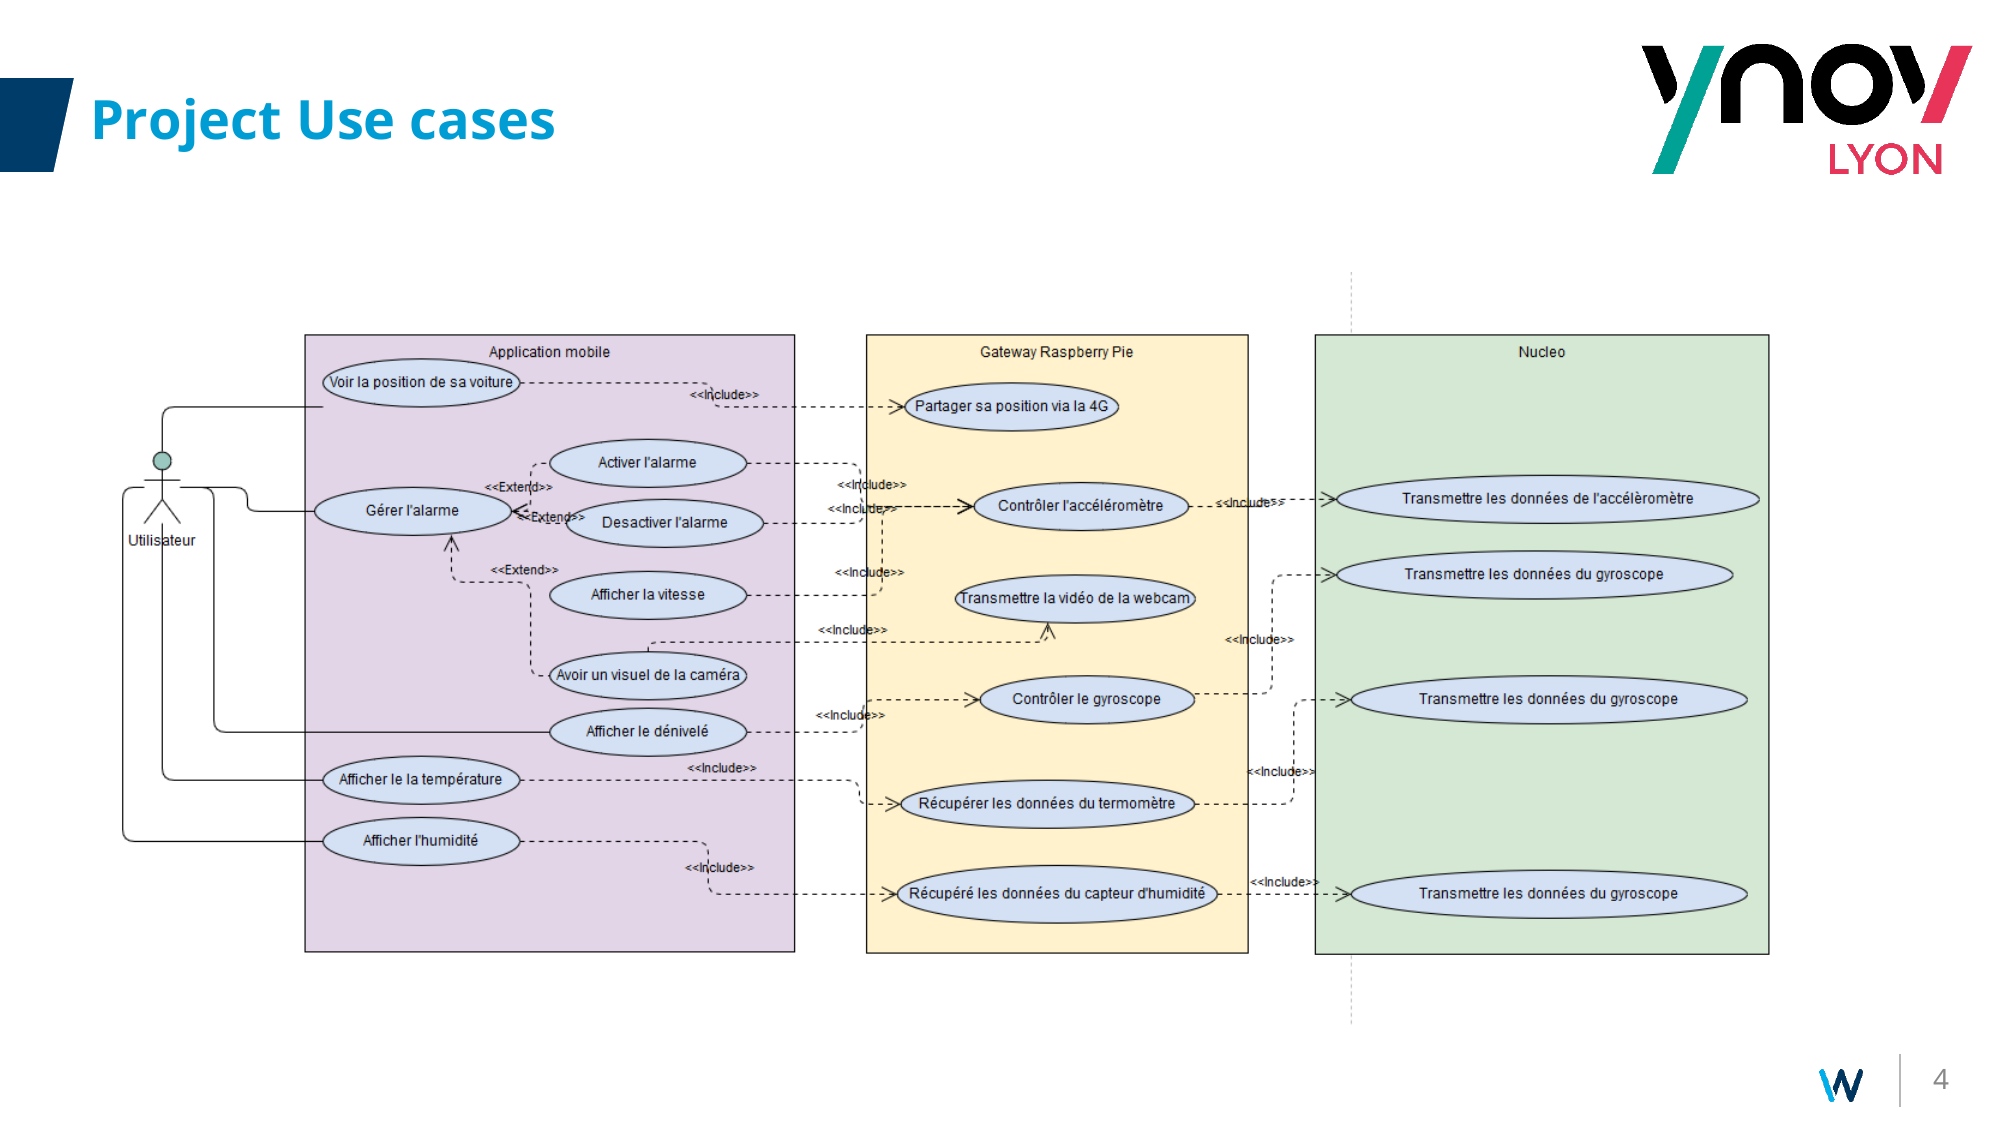

Project Use cases
# Pimp My Card